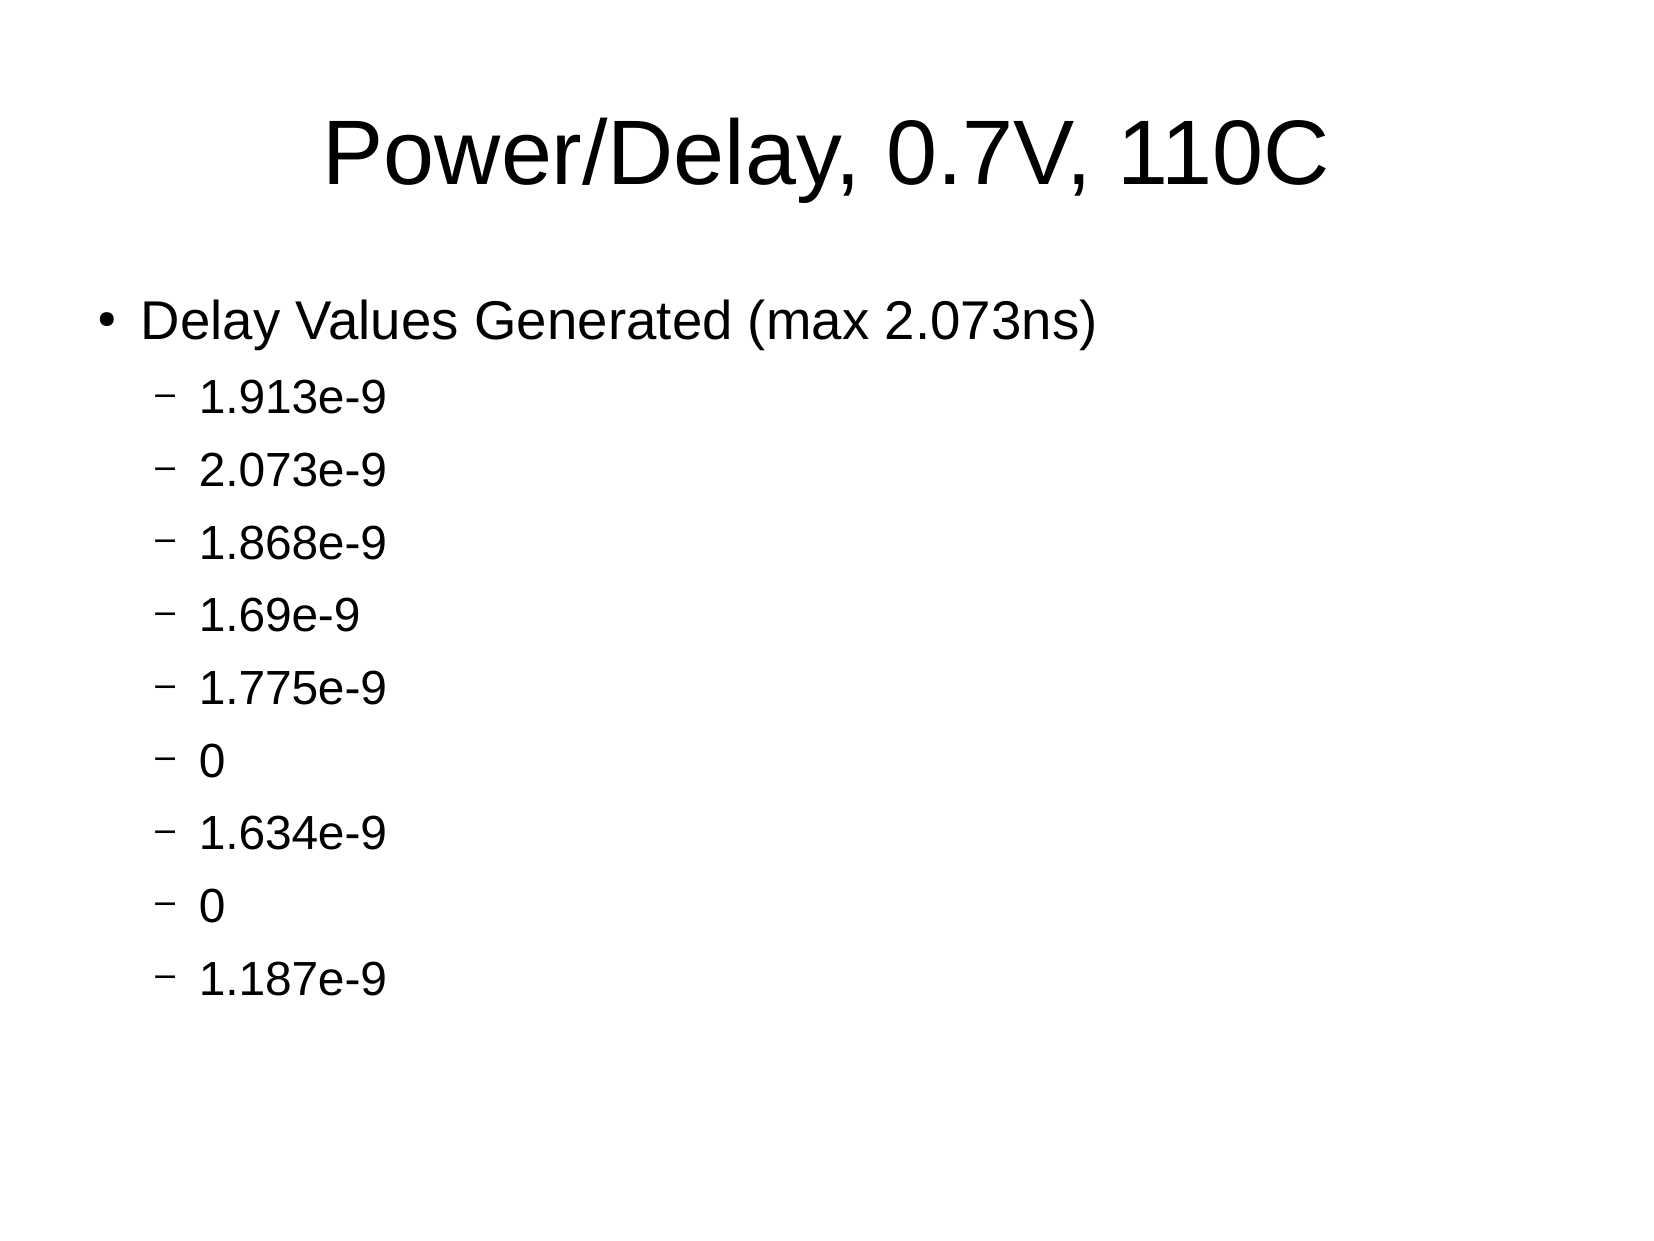

# Power/Delay, 0.7V, 110C
Delay Values Generated (max 2.073ns)
1.913e-9
2.073e-9
1.868e-9
1.69e-9
1.775e-9
0
1.634e-9
0
1.187e-9